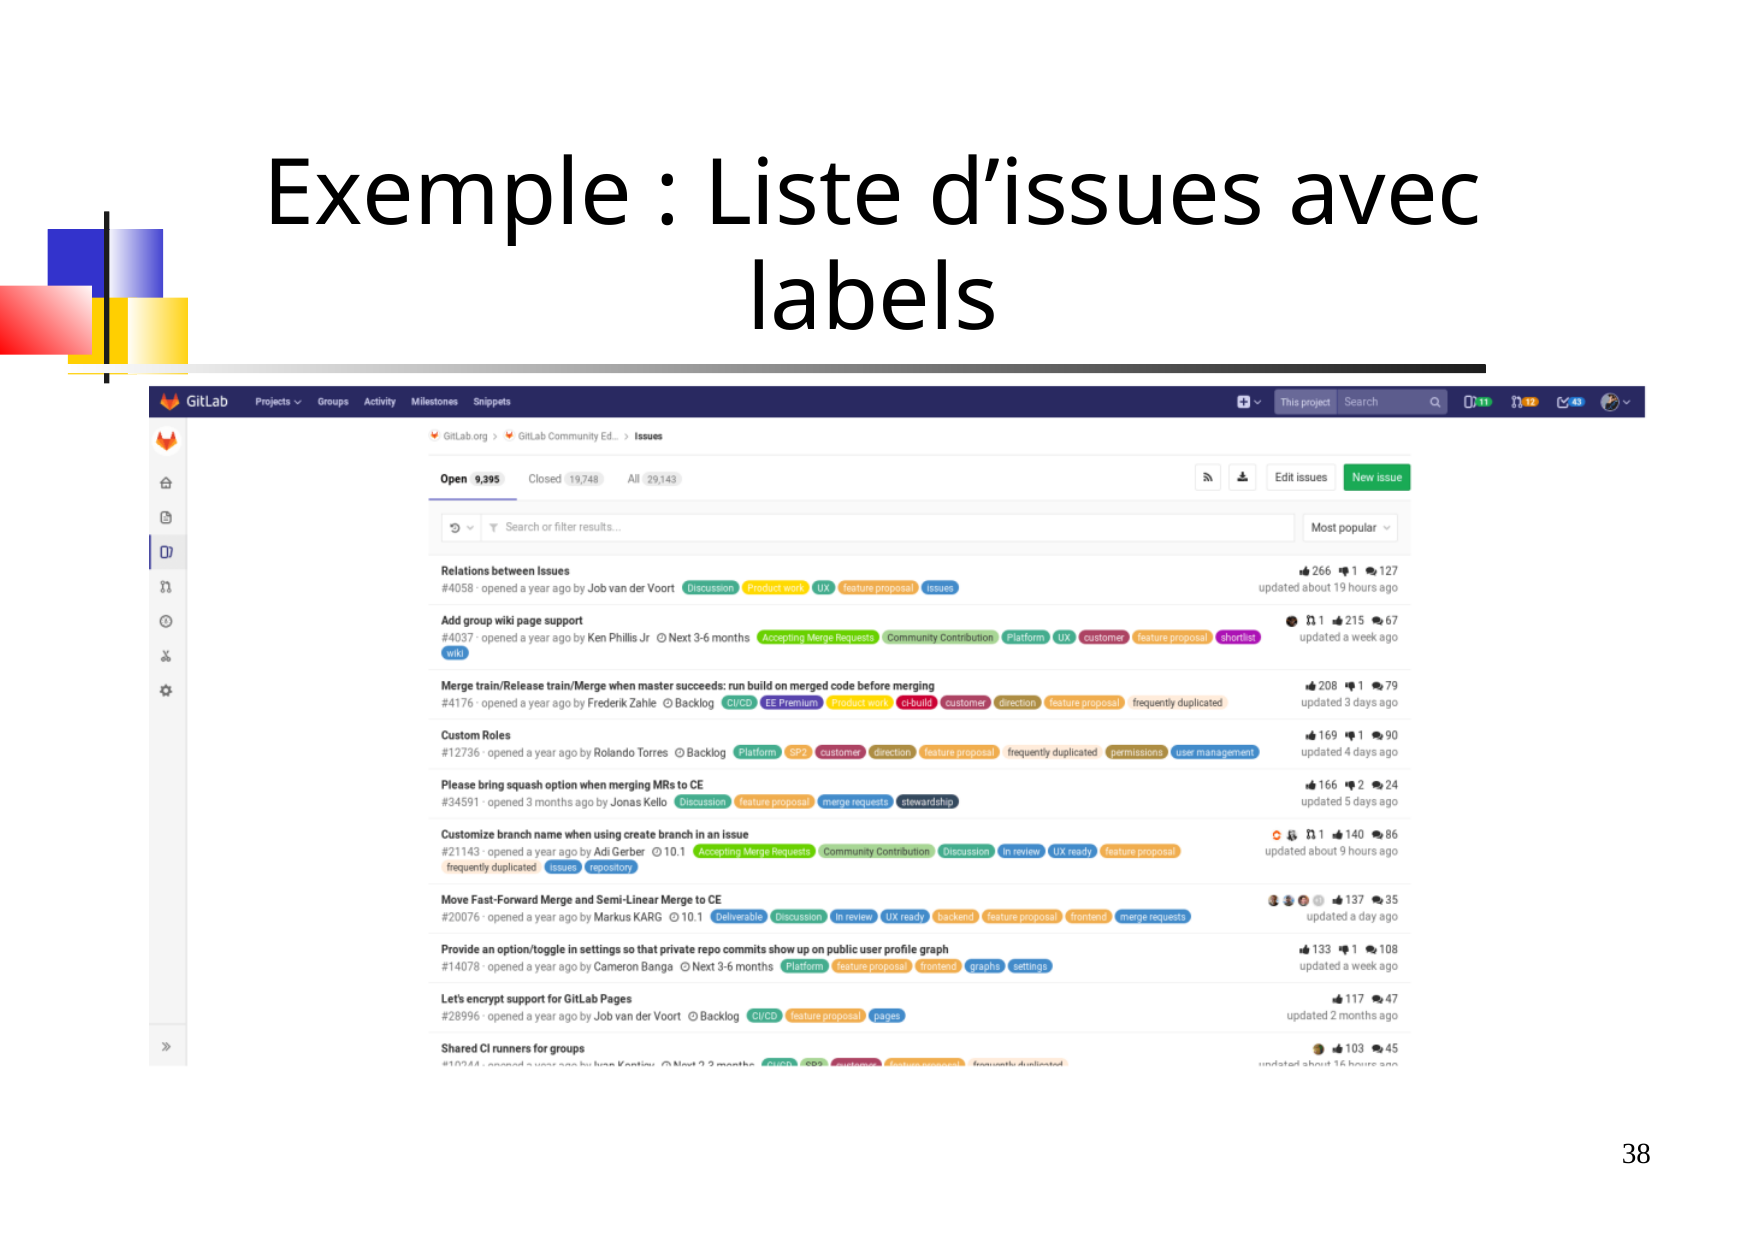

# Exemple : Liste d’issues avec labels